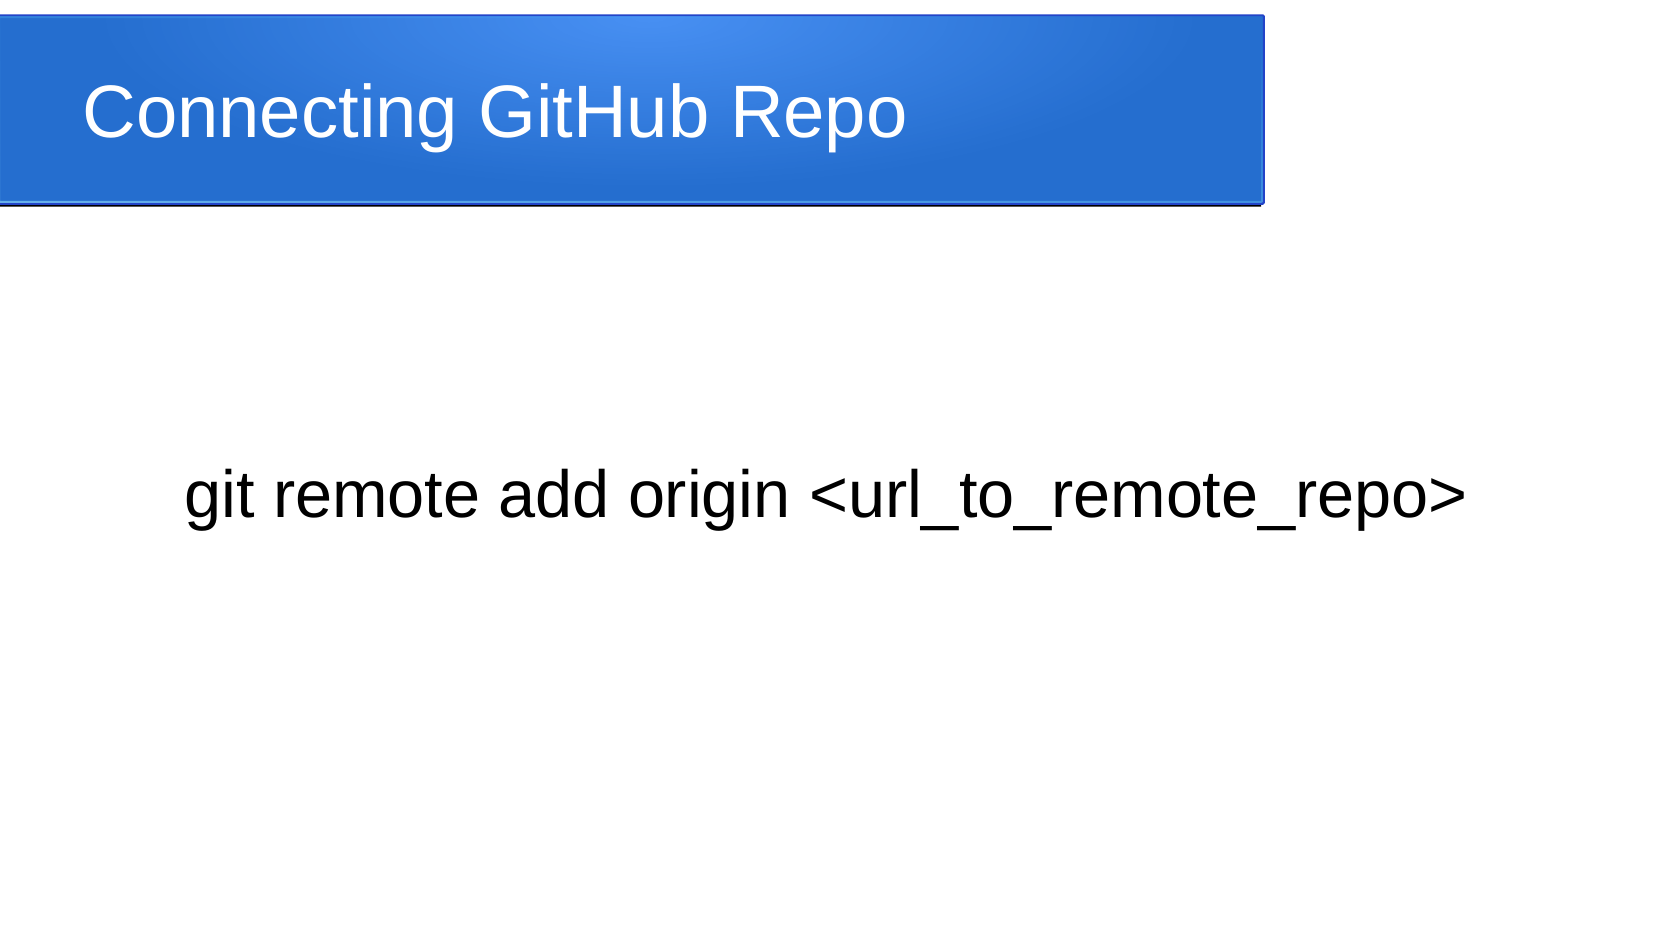

# Connecting GitHub Repo
git remote add origin <url_to_remote_repo>